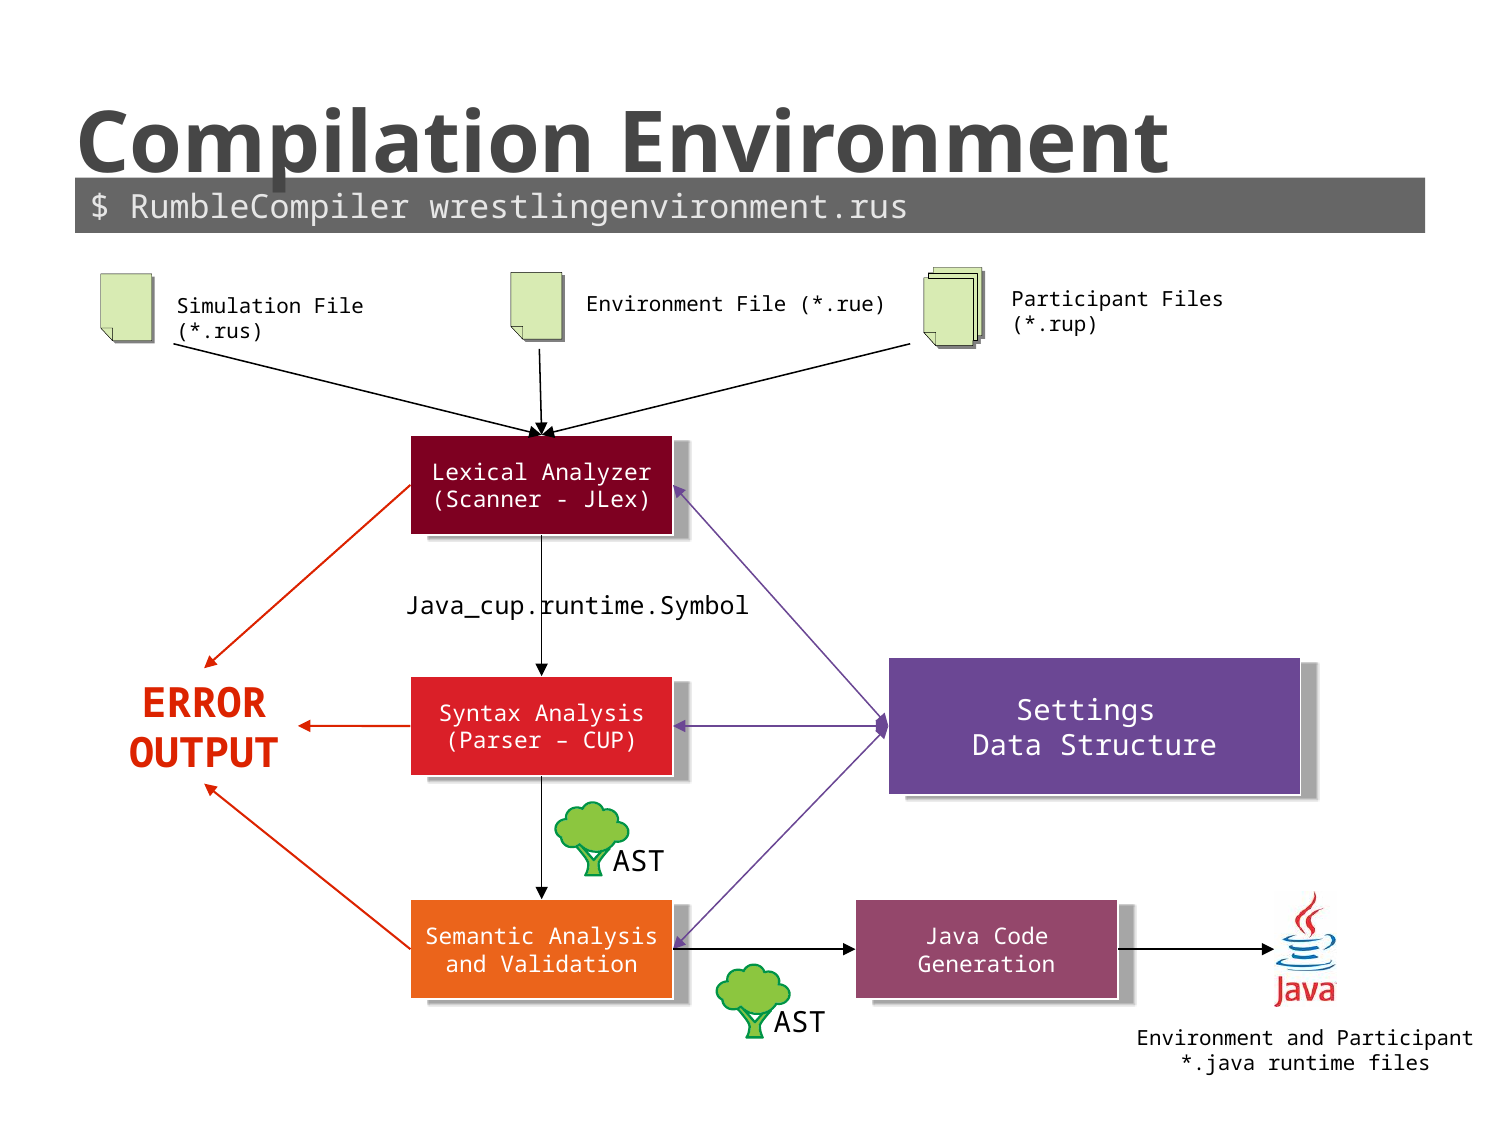

# Compilation Environment
$ RumbleCompiler wrestlingenvironment.rus
Participant Files (*.rup)‏
Environment File (*.rue)‏
Simulation File (*.rus)‏
Lexical Analyzer (Scanner - JLex)‏
Java_cup.runtime.Symbol
Settings
Data Structure
ERROR
OUTPUT
Syntax Analysis
(Parser – CUP)‏
AST
Semantic Analysis and Validation
Java Code Generation
AST
Environment and Participant *.java runtime files